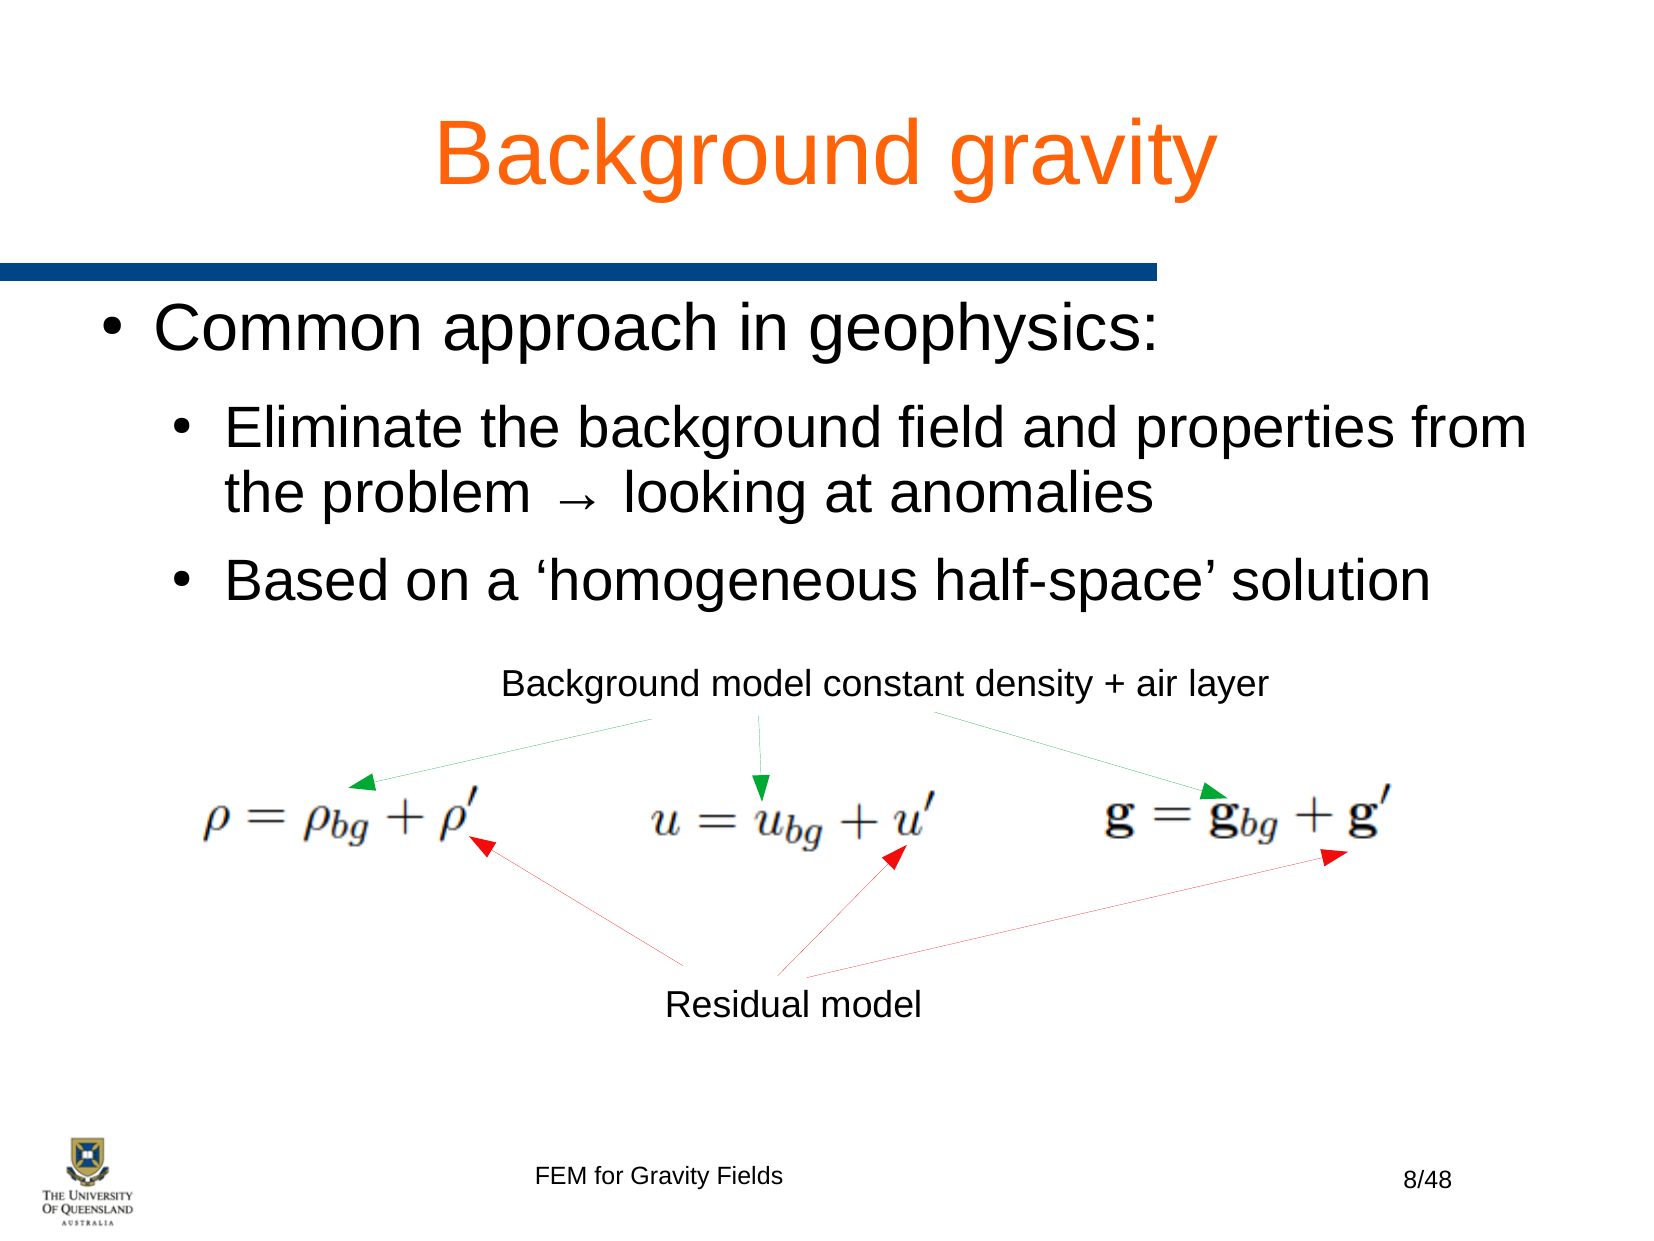

# Background gravity
Common approach in geophysics:
Eliminate the background field and properties from the problem → looking at anomalies
Based on a ‘homogeneous half-space’ solution
Background model constant density + air layer
Residual model